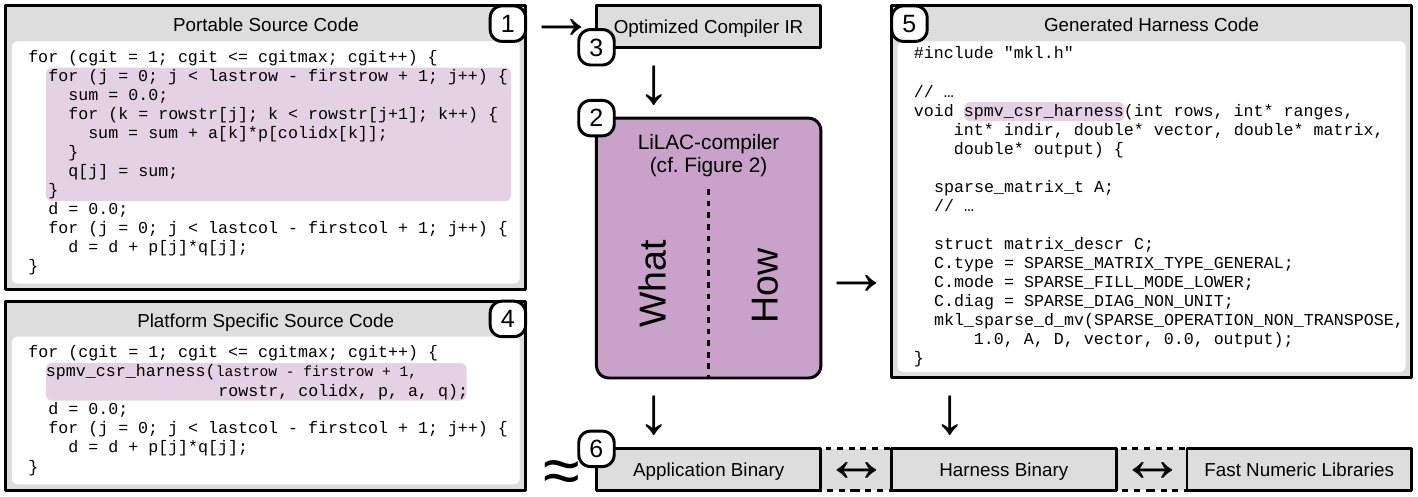

→
Portable Source Code
1
Optimized Compiler IR
Generated Harness Code
5
3
↓
for (cgit = 1; cgit <= cgitmax; cgit++) {
 for (j = 0; j < lastrow - firstrow + 1; j++) {
 sum = 0.0;
 for (k = rowstr[j]; k < rowstr[j+1]; k++) {
 sum = sum + a[k]*p[colidx[k]];
 }
 q[j] = sum;
 }
 d = 0.0;
 for (j = 0; j < lastcol - firstcol + 1; j++) {
 d = d + p[j]*q[j];
}
#include "mkl.h"
// …
void spmv_csr_harness(int rows, int* ranges,
 int* indir, double* vector, double* matrix,
 double* output) {
 sparse_matrix_t A;
 // …
 struct matrix_descr C;
 C.type = SPARSE_MATRIX_TYPE_GENERAL;
 C.mode = SPARSE_FILL_MODE_LOWER;
 C.diag = SPARSE_DIAG_NON_UNIT;
 mkl_sparse_d_mv(SPARSE_OPERATION_NON_TRANSPOSE,
 1.0, A, D, vector, 0.0, output);
}
2
LiLAC-compiler
(cf. Figure 2)
→
What
How
Platform Specific Source Code
4
for (cgit = 1; cgit <= cgitmax; cgit++) {
 spmv_csr_harness(lastrow - firstrow + 1,
 rowstr, colidx, p, a, q);
 d = 0.0;
 for (j = 0; j < lastcol - firstcol + 1; j++) {
 d = d + p[j]*q[j];
}
↓
↓
↔
↔
≈
6
Application Binary
Harness Binary
Fast Numeric Libraries